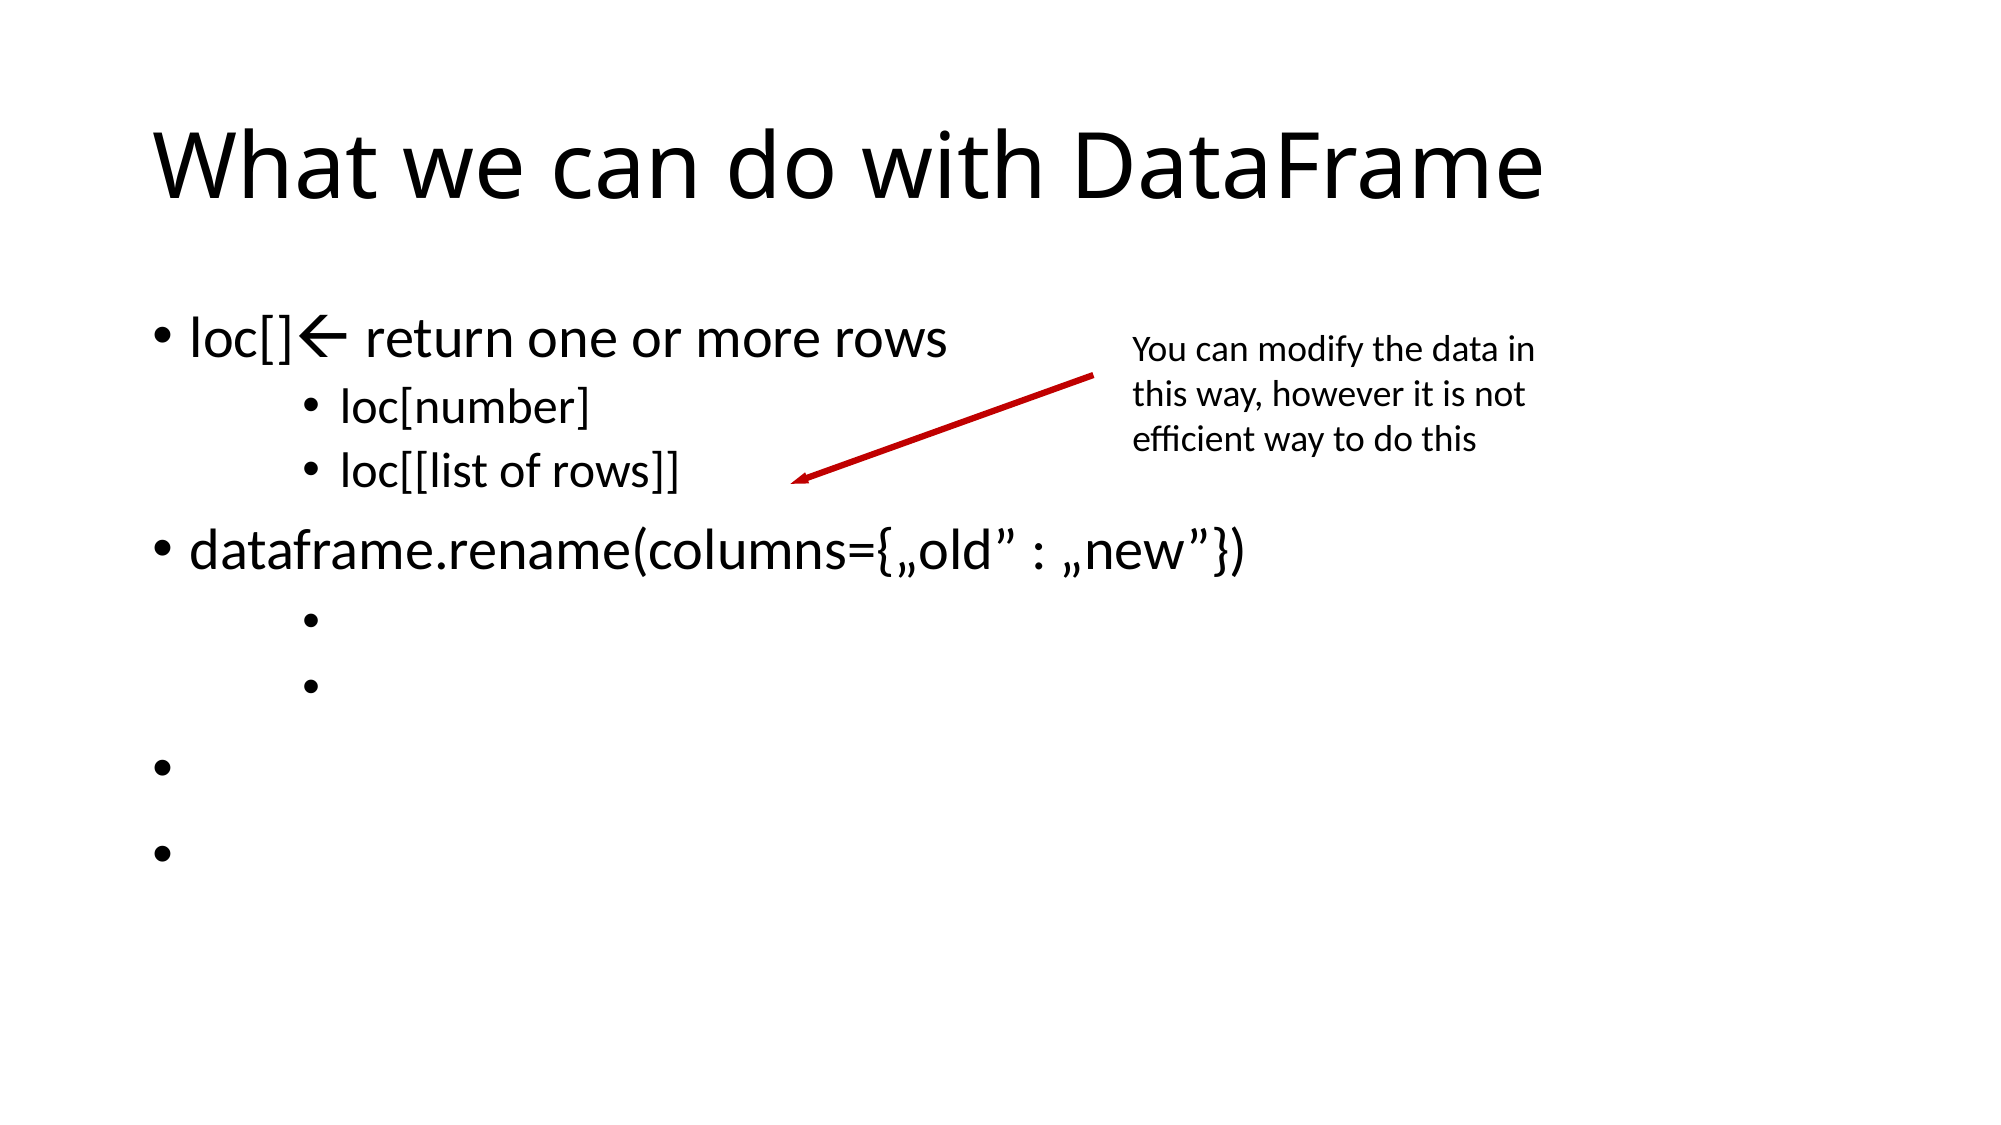

# What we can do with DataFrame
loc[] return one or more rows
loc[number]
loc[[list of rows]]
dataframe.rename(columns={„old” : „new”})
You can modify the data in this way, however it is not efficient way to do this